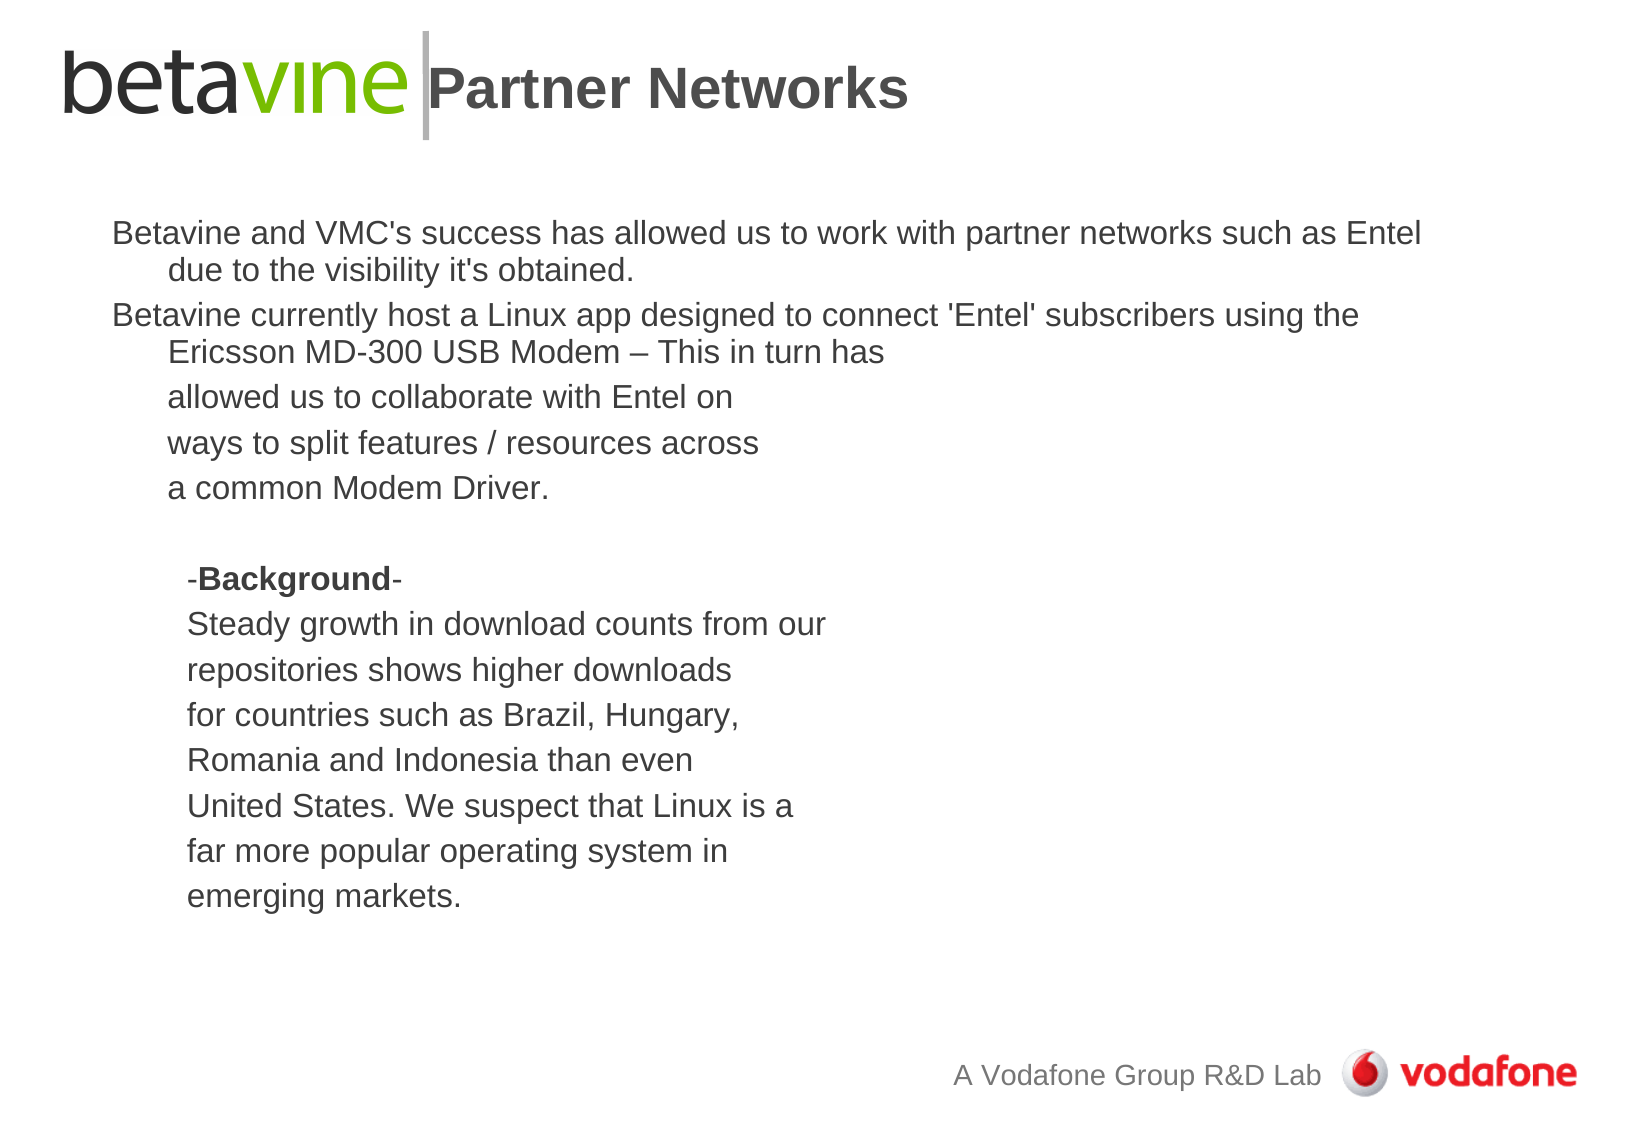

# Partner Networks
Betavine and VMC's success has allowed us to work with partner networks such as Entel due to the visibility it's obtained.
Betavine currently host a Linux app designed to connect 'Entel' subscribers using the Ericsson MD-300 USB Modem – This in turn has
 allowed us to collaborate with Entel on
 ways to split features / resources across
 a common Modem Driver.
-Background-
Steady growth in download counts from our
repositories shows higher downloads
for countries such as Brazil, Hungary,
Romania and Indonesia than even
United States. We suspect that Linux is a
far more popular operating system in
emerging markets.